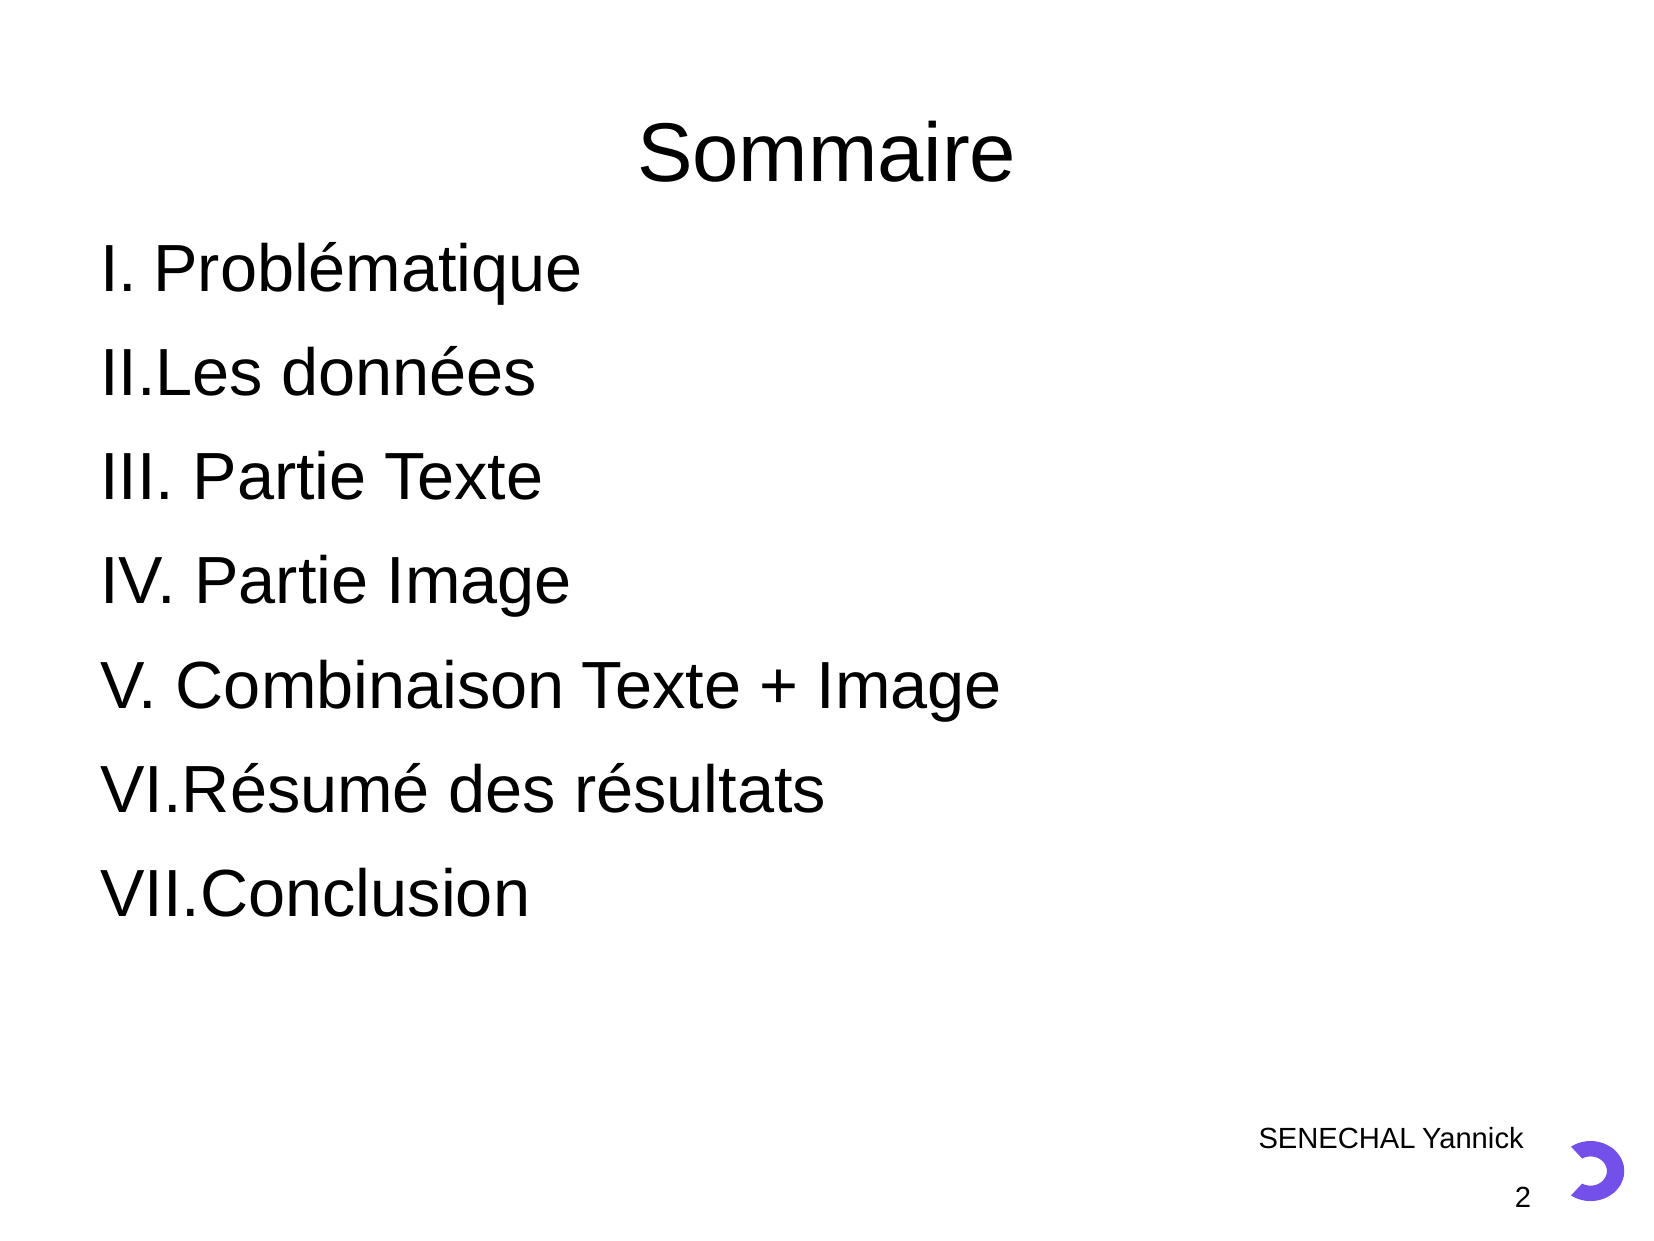

# Sommaire
Problématique
Les données
 Partie Texte
 Partie Image
 Combinaison Texte + Image
Résumé des résultats
Conclusion
SENECHAL Yannick
2